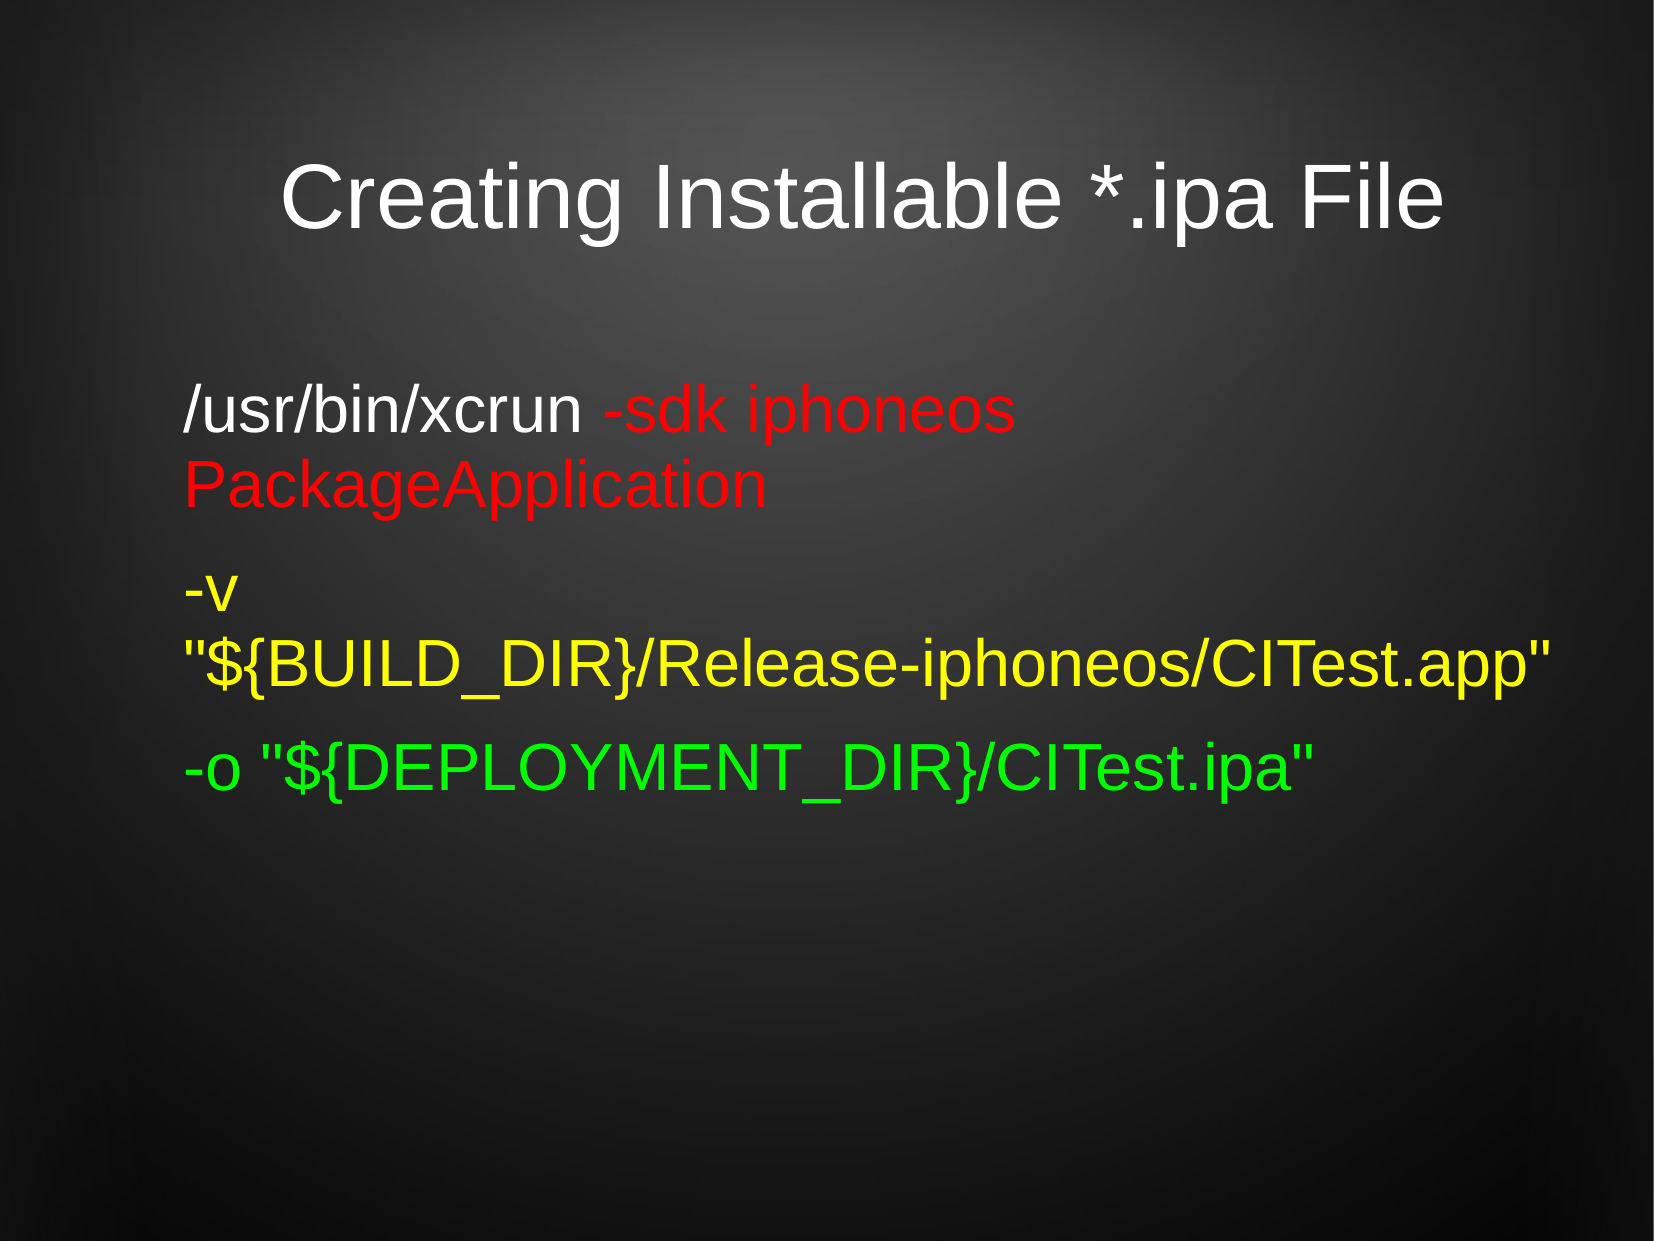

# Creating Installable *.ipa File
/usr/bin/xcrun -sdk iphoneos PackageApplication
-v "${BUILD_DIR}/Release-iphoneos/CITest.app"
-o "${DEPLOYMENT_DIR}/CITest.ipa"